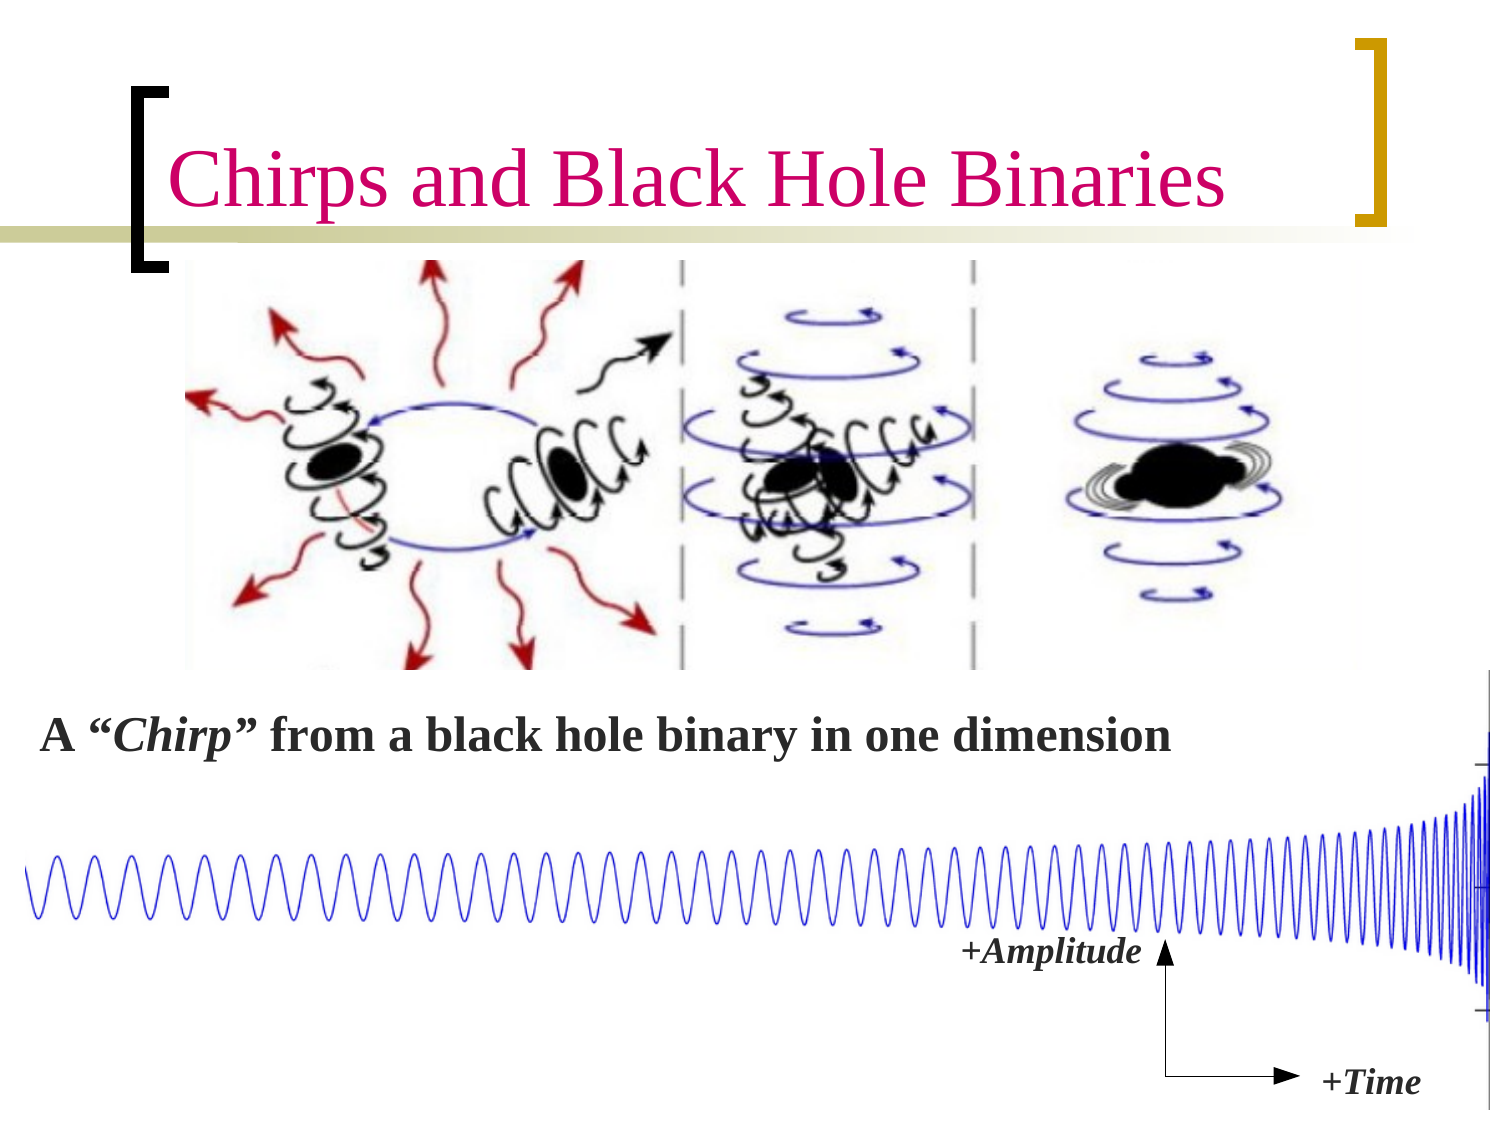

# Chirps and Black Hole Binaries
A “Chirp” from a black hole binary in one dimension
+Amplitude
+Time